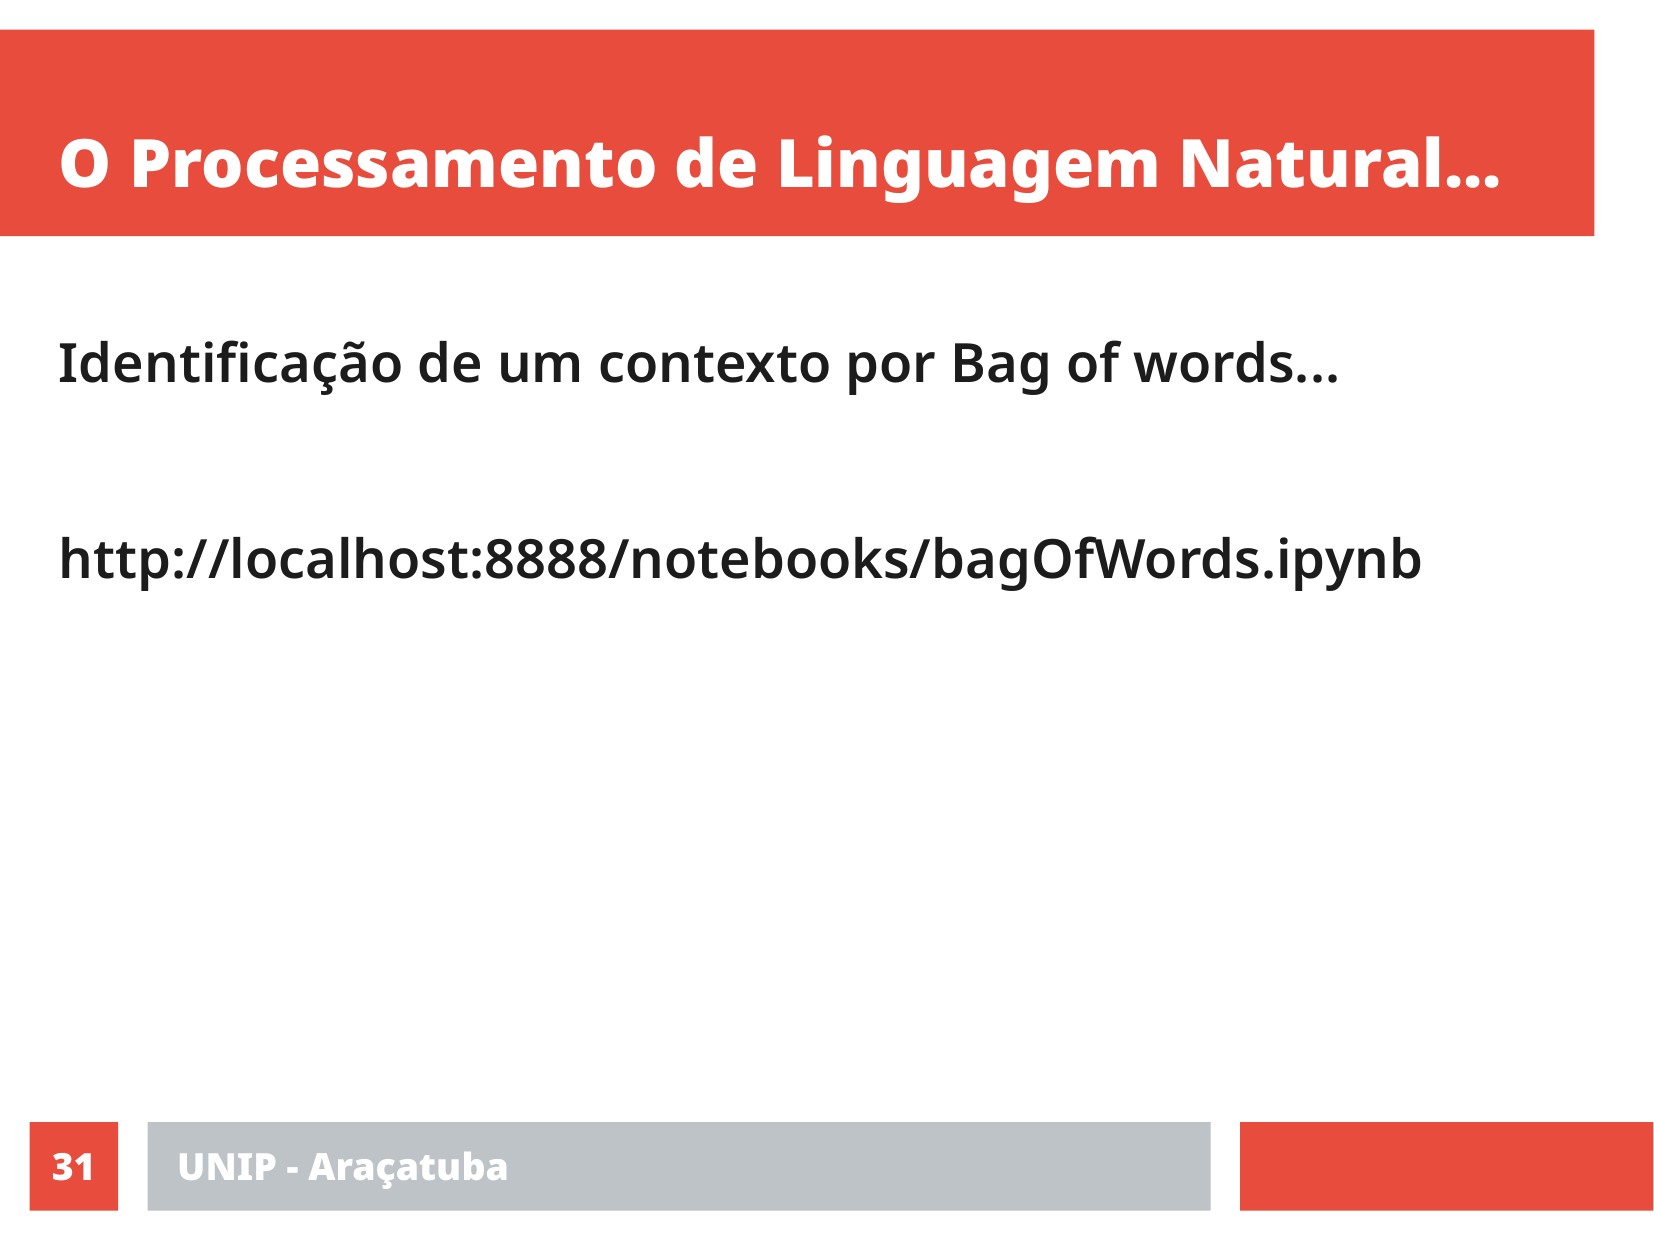

# O Processamento de Linguagem Natural...
Identificação de um contexto por Bag of words...
http://localhost:8888/notebooks/bagOfWords.ipynb
31
UNIP - Araçatuba